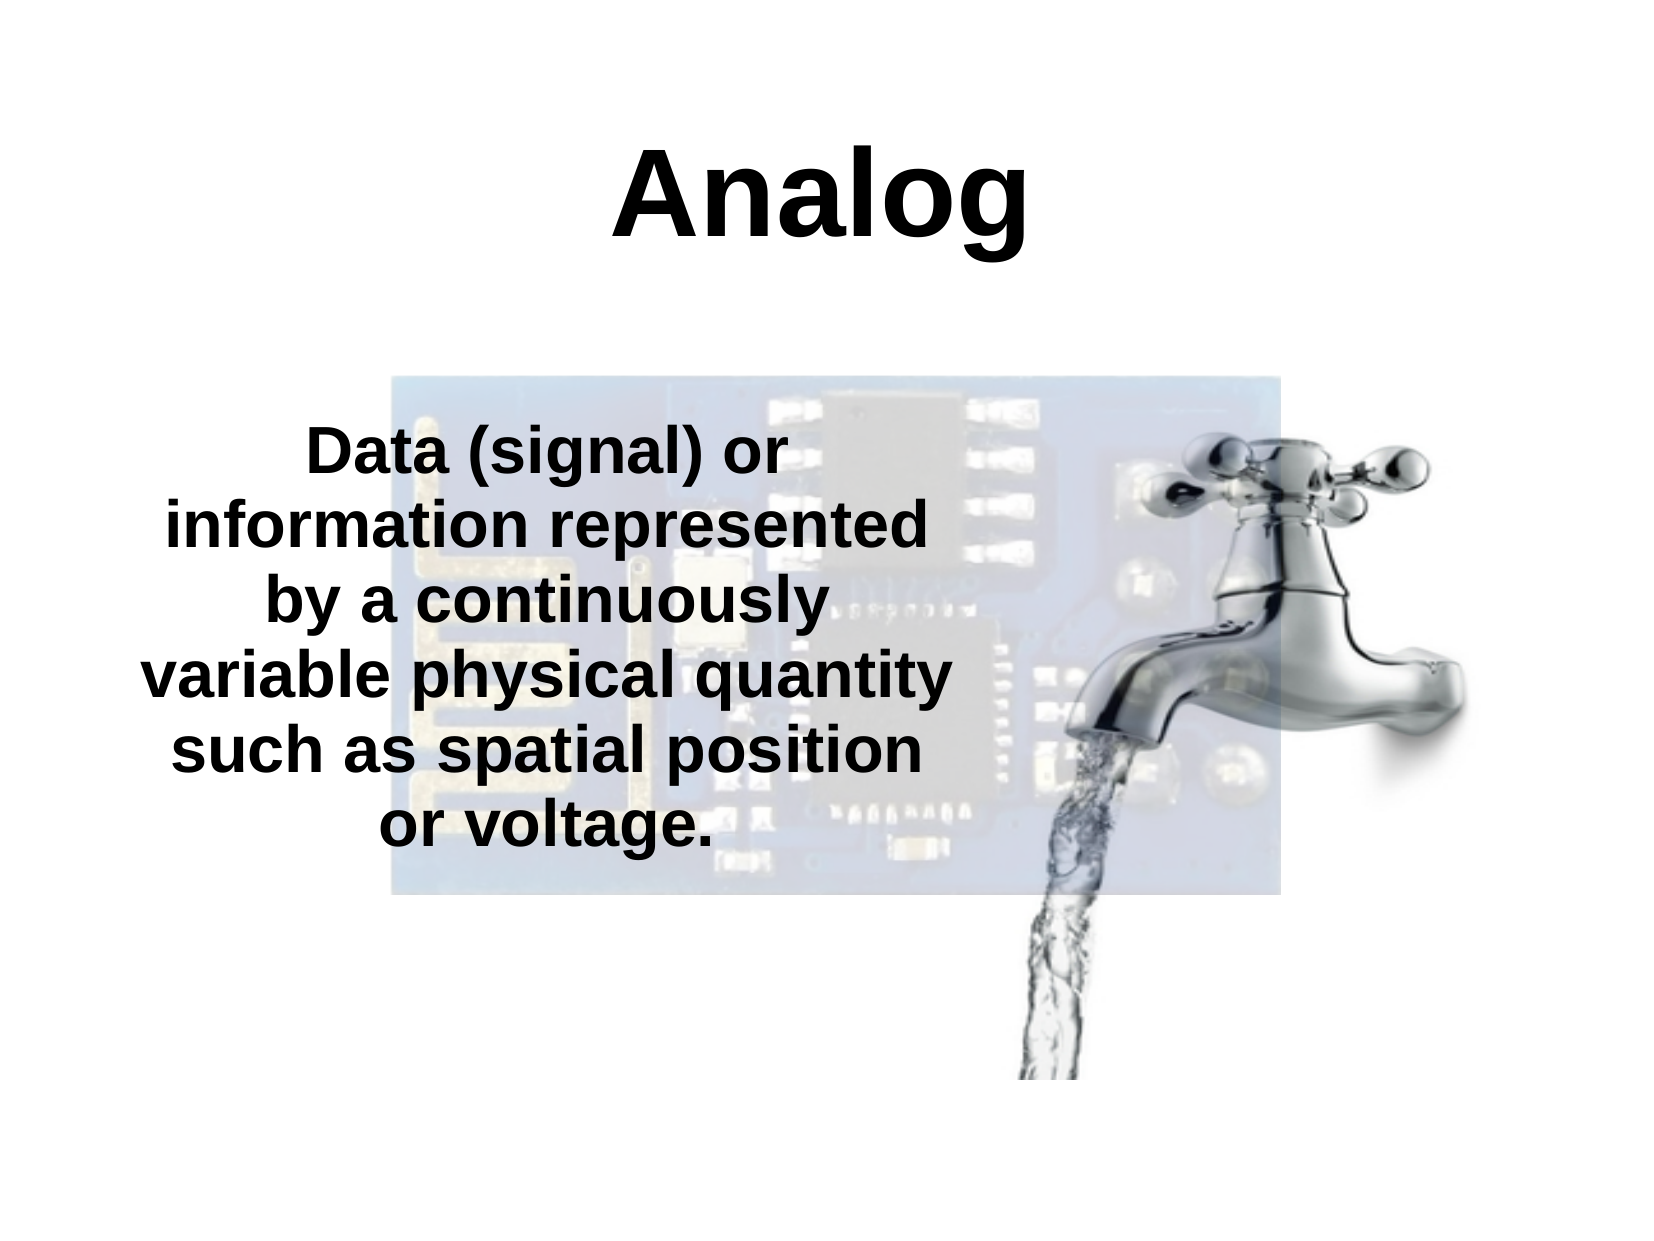

# Analog
Data (signal) or information represented by a continuously variable physical quantity such as spatial position or voltage.